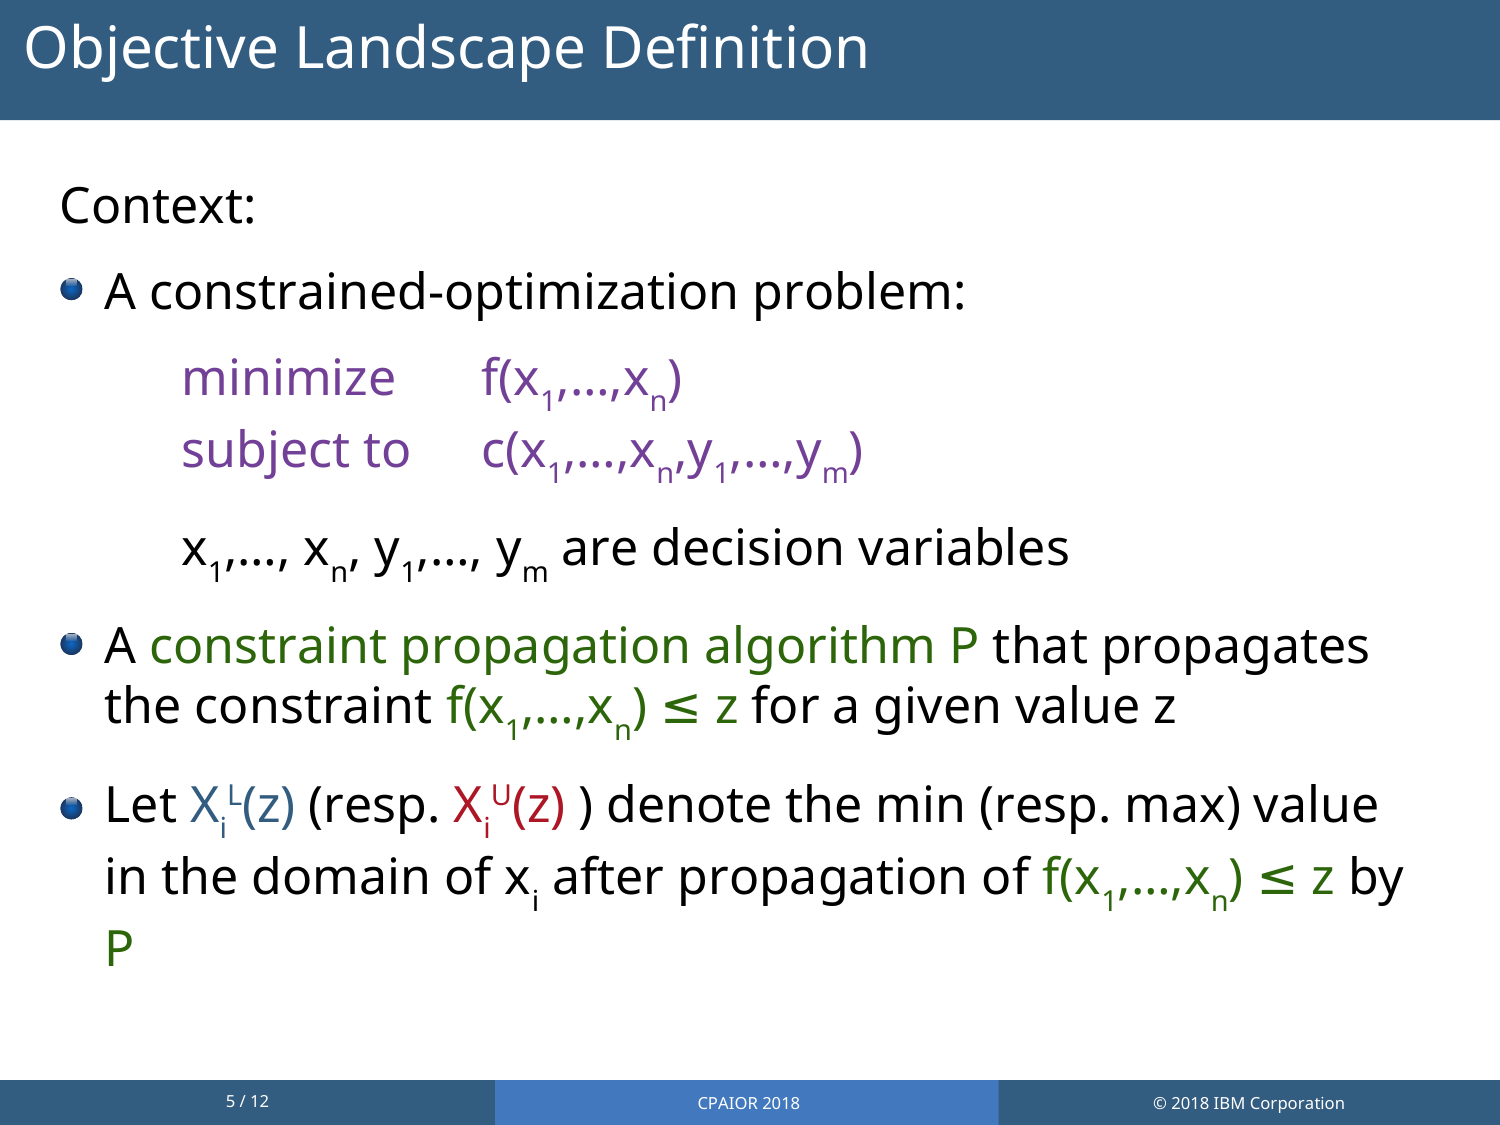

# Objective Landscape Definition
Context:
A constrained-optimization problem:
 	minimize 	f(x1,…,xn)
 	subject to 	c(x1,…,xn,y1,…,ym)
 	x1,…, xn, y1,…, ym are decision variables
A constraint propagation algorithm P that propagates the constraint f(x1,…,xn) ≤ z for a given value z
Let XiL(z) (resp. XiU(z) ) denote the min (resp. max) value in the domain of xi after propagation of f(x1,…,xn) ≤ z by P